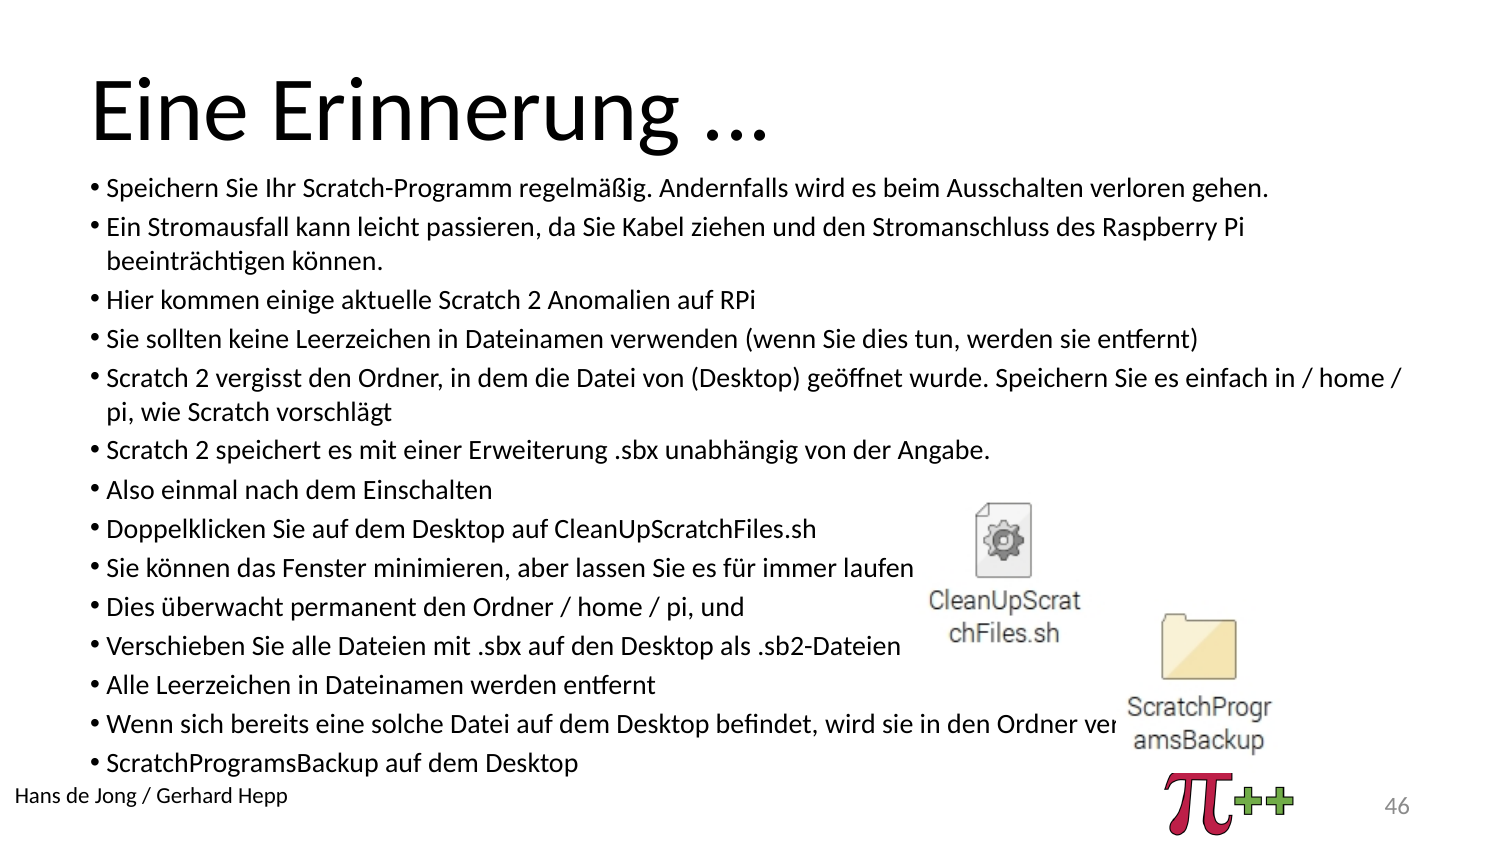

# Eine Erinnerung ...
Speichern Sie Ihr Scratch-Programm regelmäßig. Andernfalls wird es beim Ausschalten verloren gehen.
Ein Stromausfall kann leicht passieren, da Sie Kabel ziehen und den Stromanschluss des Raspberry Pi beeinträchtigen können.
Hier kommen einige aktuelle Scratch 2 Anomalien auf RPi
Sie sollten keine Leerzeichen in Dateinamen verwenden (wenn Sie dies tun, werden sie entfernt)
Scratch 2 vergisst den Ordner, in dem die Datei von (Desktop) geöffnet wurde. Speichern Sie es einfach in / home / pi, wie Scratch vorschlägt
Scratch 2 speichert es mit einer Erweiterung .sbx unabhängig von der Angabe.
Also einmal nach dem Einschalten
Doppelklicken Sie auf dem Desktop auf CleanUpScratchFiles.sh
Sie können das Fenster minimieren, aber lassen Sie es für immer laufen
Dies überwacht permanent den Ordner / home / pi, und
Verschieben Sie alle Dateien mit .sbx auf den Desktop als .sb2-Dateien
Alle Leerzeichen in Dateinamen werden entfernt
Wenn sich bereits eine solche Datei auf dem Desktop befindet, wird sie in den Ordner verschoben
ScratchProgramsBackup auf dem Desktop